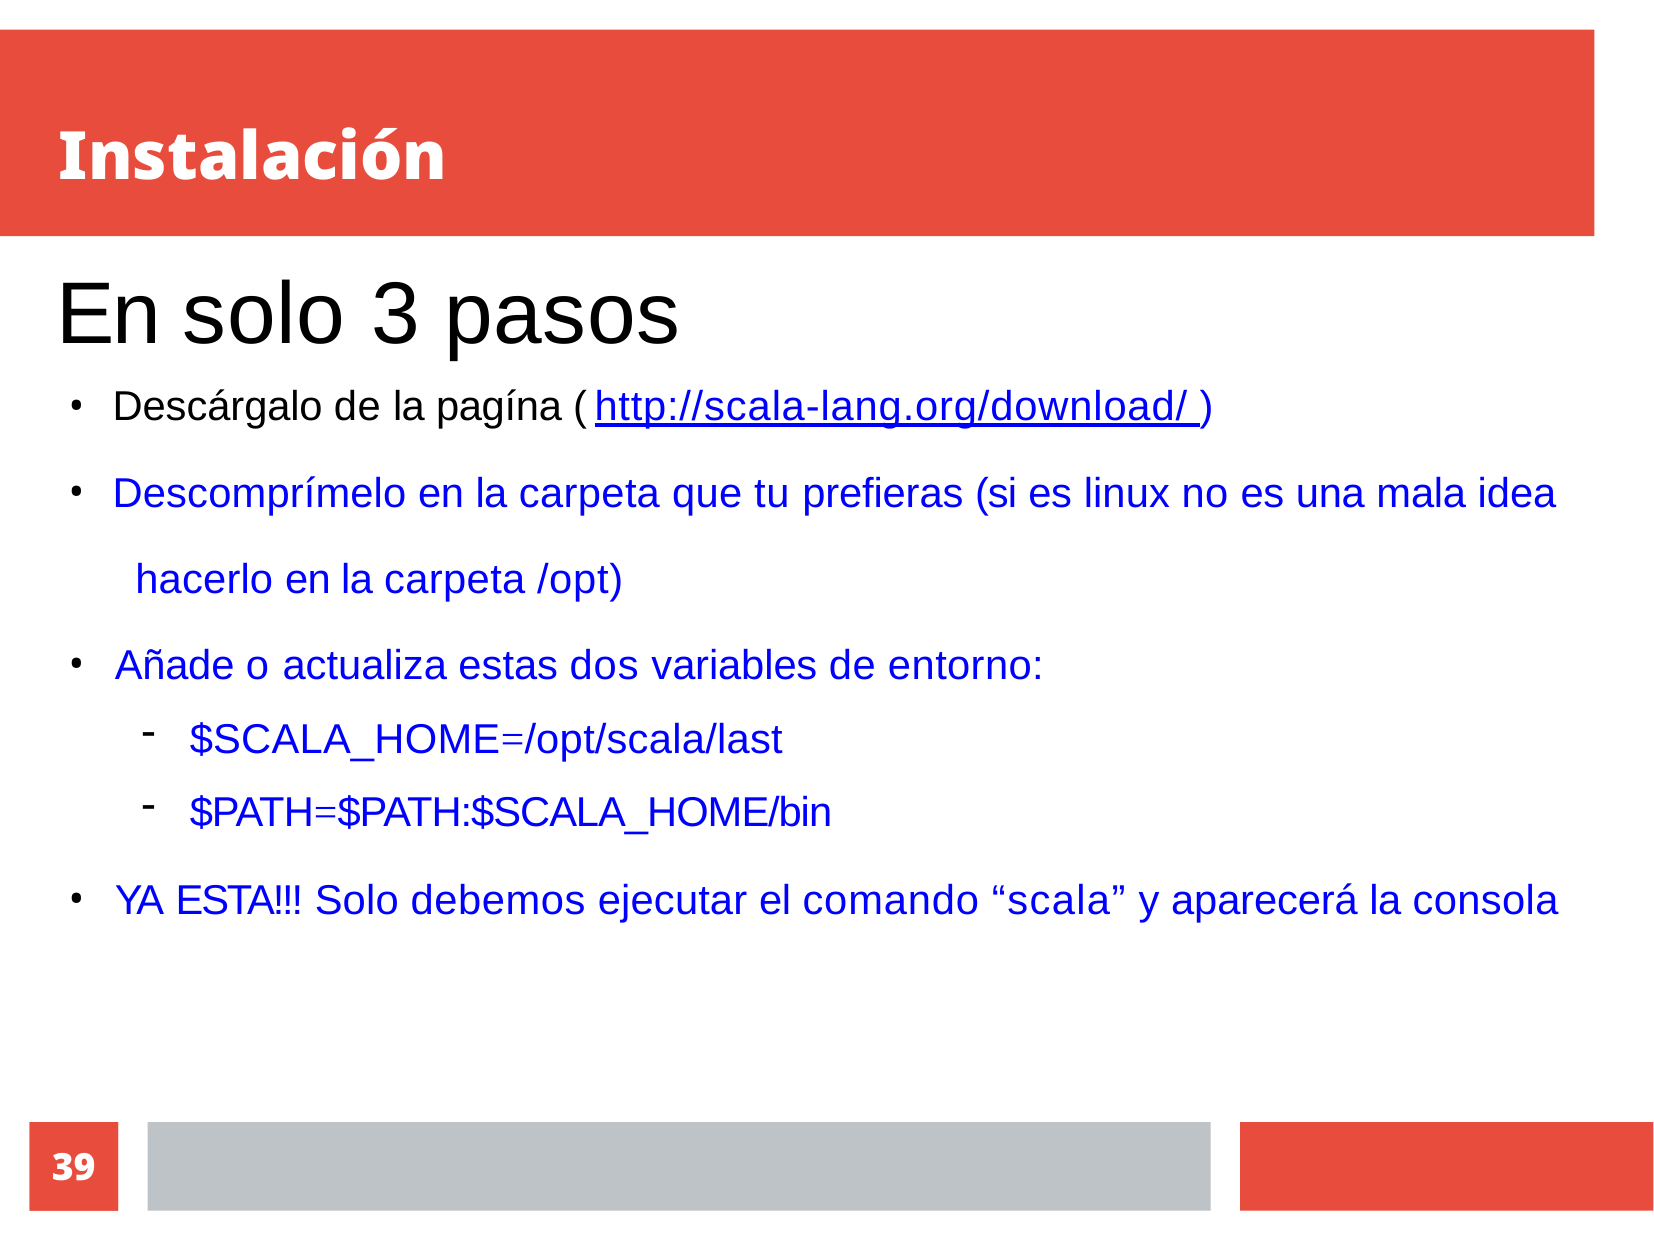

# Instalación
En solo 3 pasos
Descárgalo de la pagína ( http://scala-lang.org/download/ )
Descomprímelo en la carpeta que tu prefieras (si es linux no es una mala idea
 hacerlo en la carpeta /opt)
Añade o actualiza estas dos variables de entorno:
$SCALA_HOME=/opt/scala/last
$PATH=$PATH:$SCALA_HOME/bin
YA ESTA!!! Solo debemos ejecutar el comando “scala” y aparecerá la consola
39